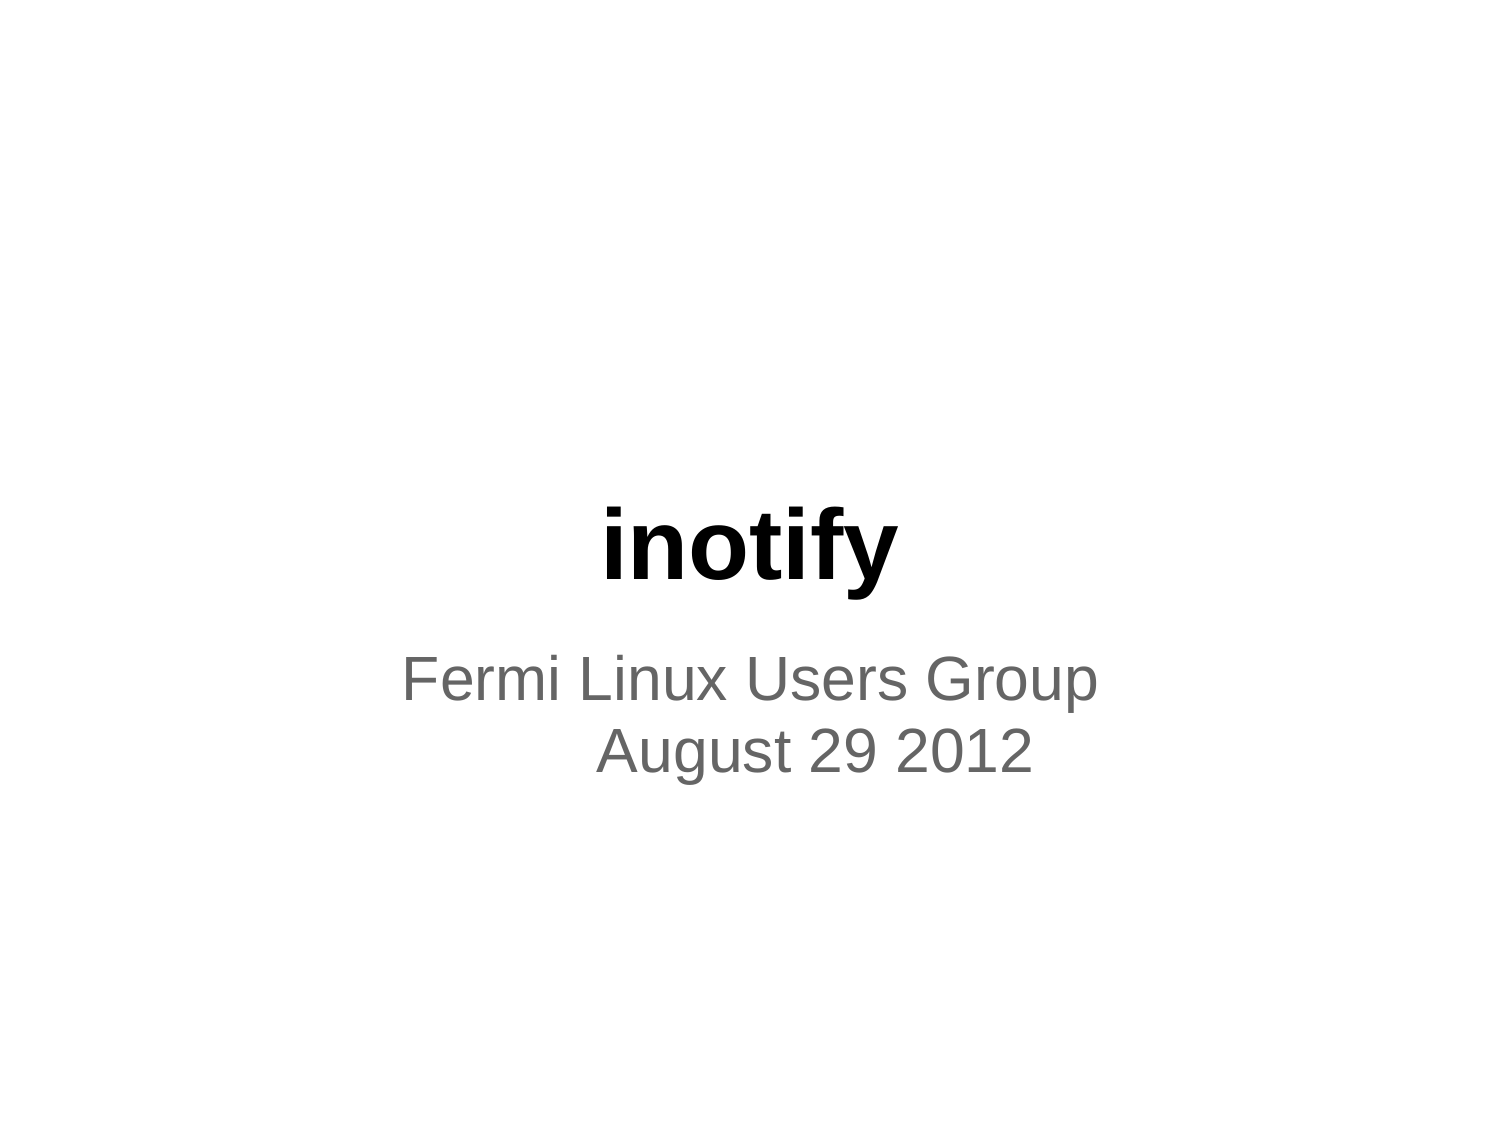

inotify
# Fermi Linux Users Group August 29 2012